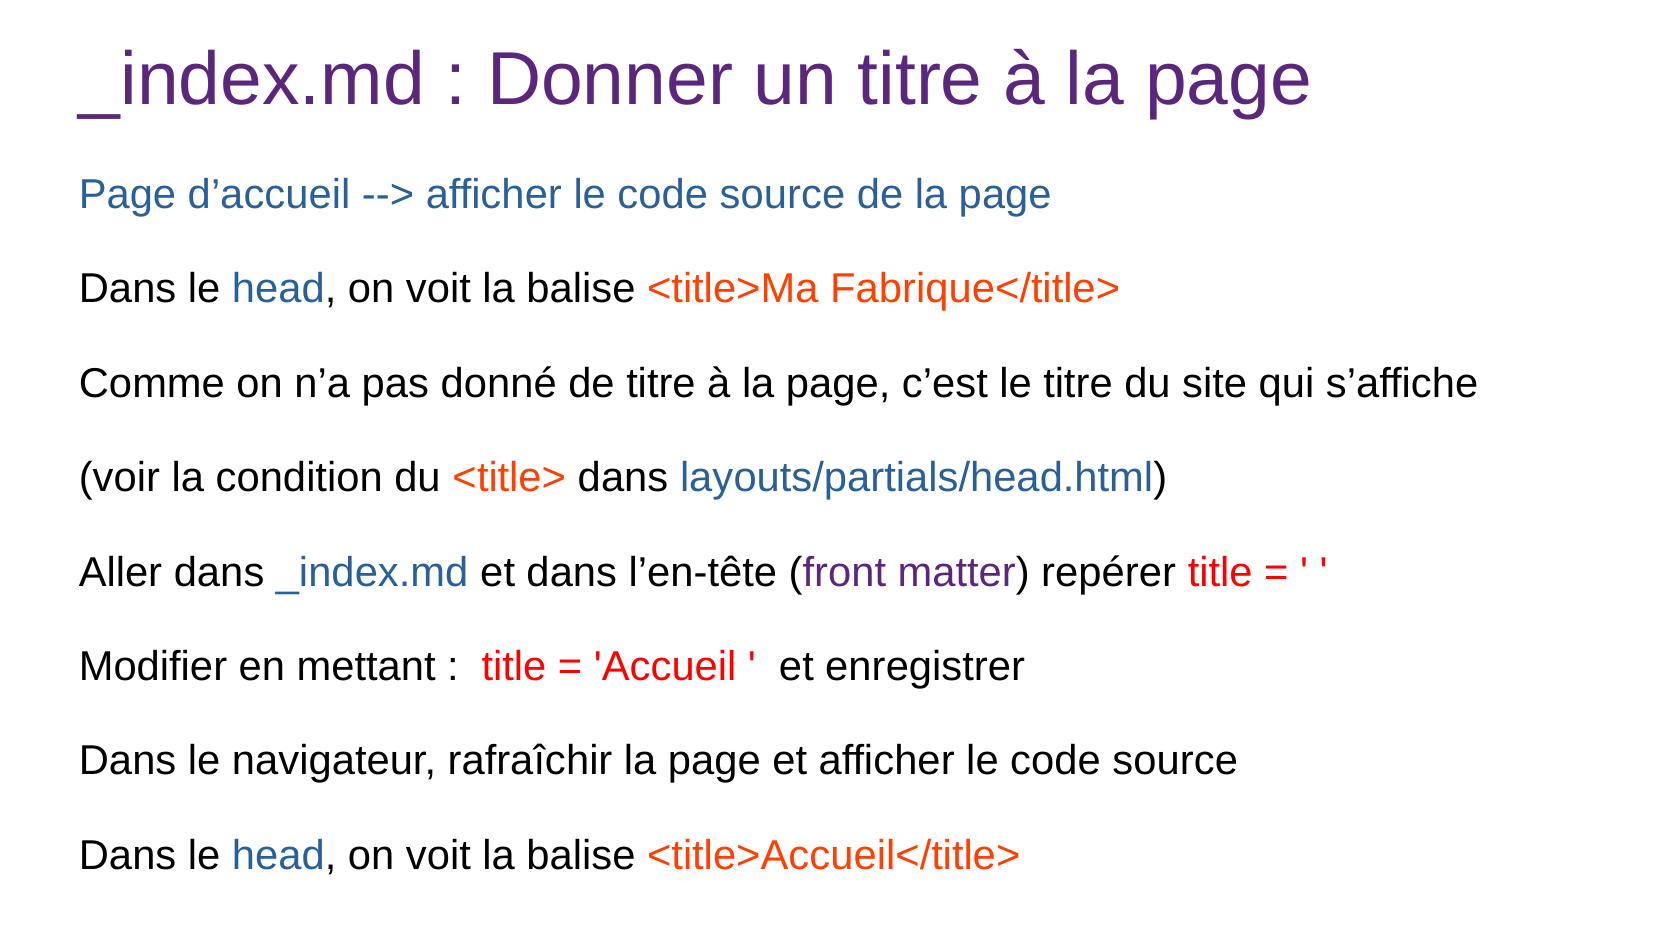

# _index.md : Donner un titre à la page
Page d’accueil --> afficher le code source de la page
Dans le head, on voit la balise <title>Ma Fabrique</title>
Comme on n’a pas donné de titre à la page, c’est le titre du site qui s’affiche
(voir la condition du <title> dans layouts/partials/head.html)
Aller dans _index.md et dans l’en-tête (front matter) repérer title = ' '
Modifier en mettant : title = 'Accueil ' et enregistrer
Dans le navigateur, rafraîchir la page et afficher le code source
Dans le head, on voit la balise <title>Accueil</title>